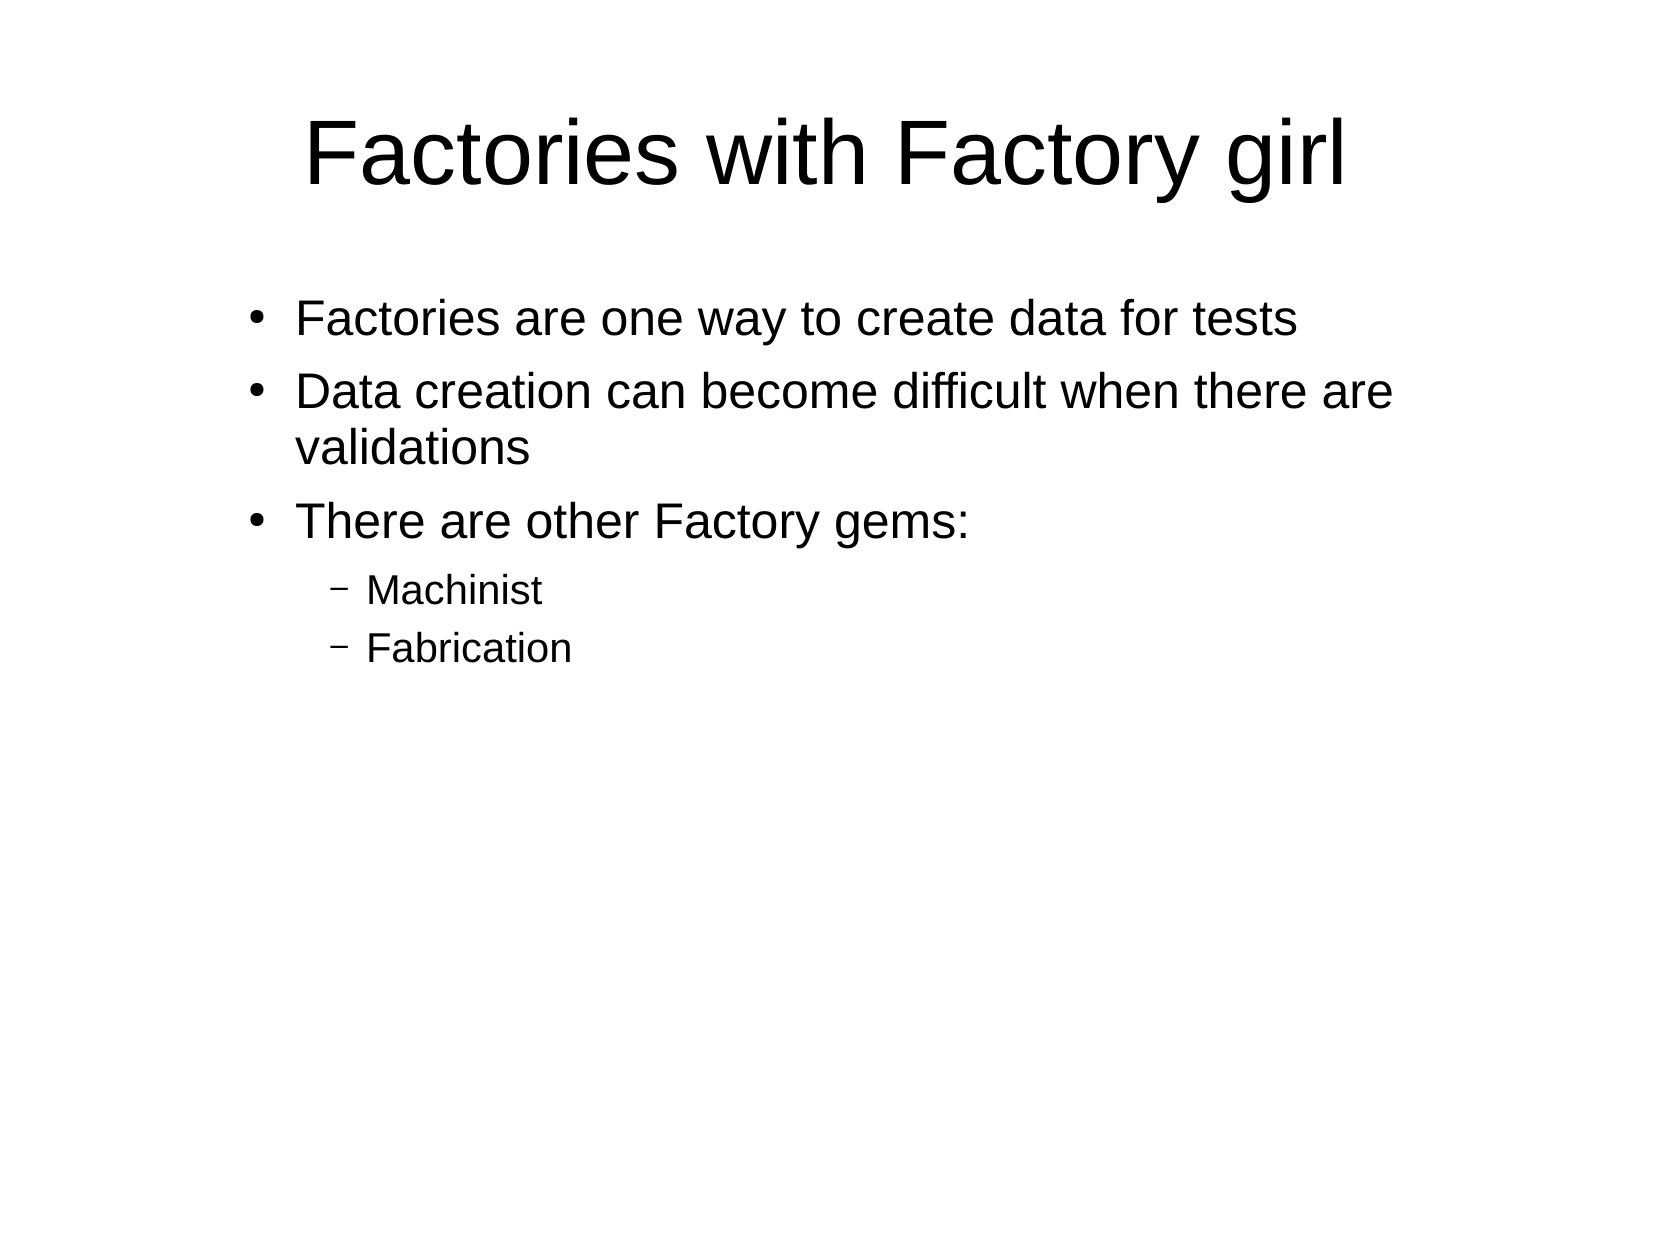

# Factories with Factory girl
Factories are one way to create data for tests
Data creation can become difficult when there are validations
There are other Factory gems:
Machinist
Fabrication